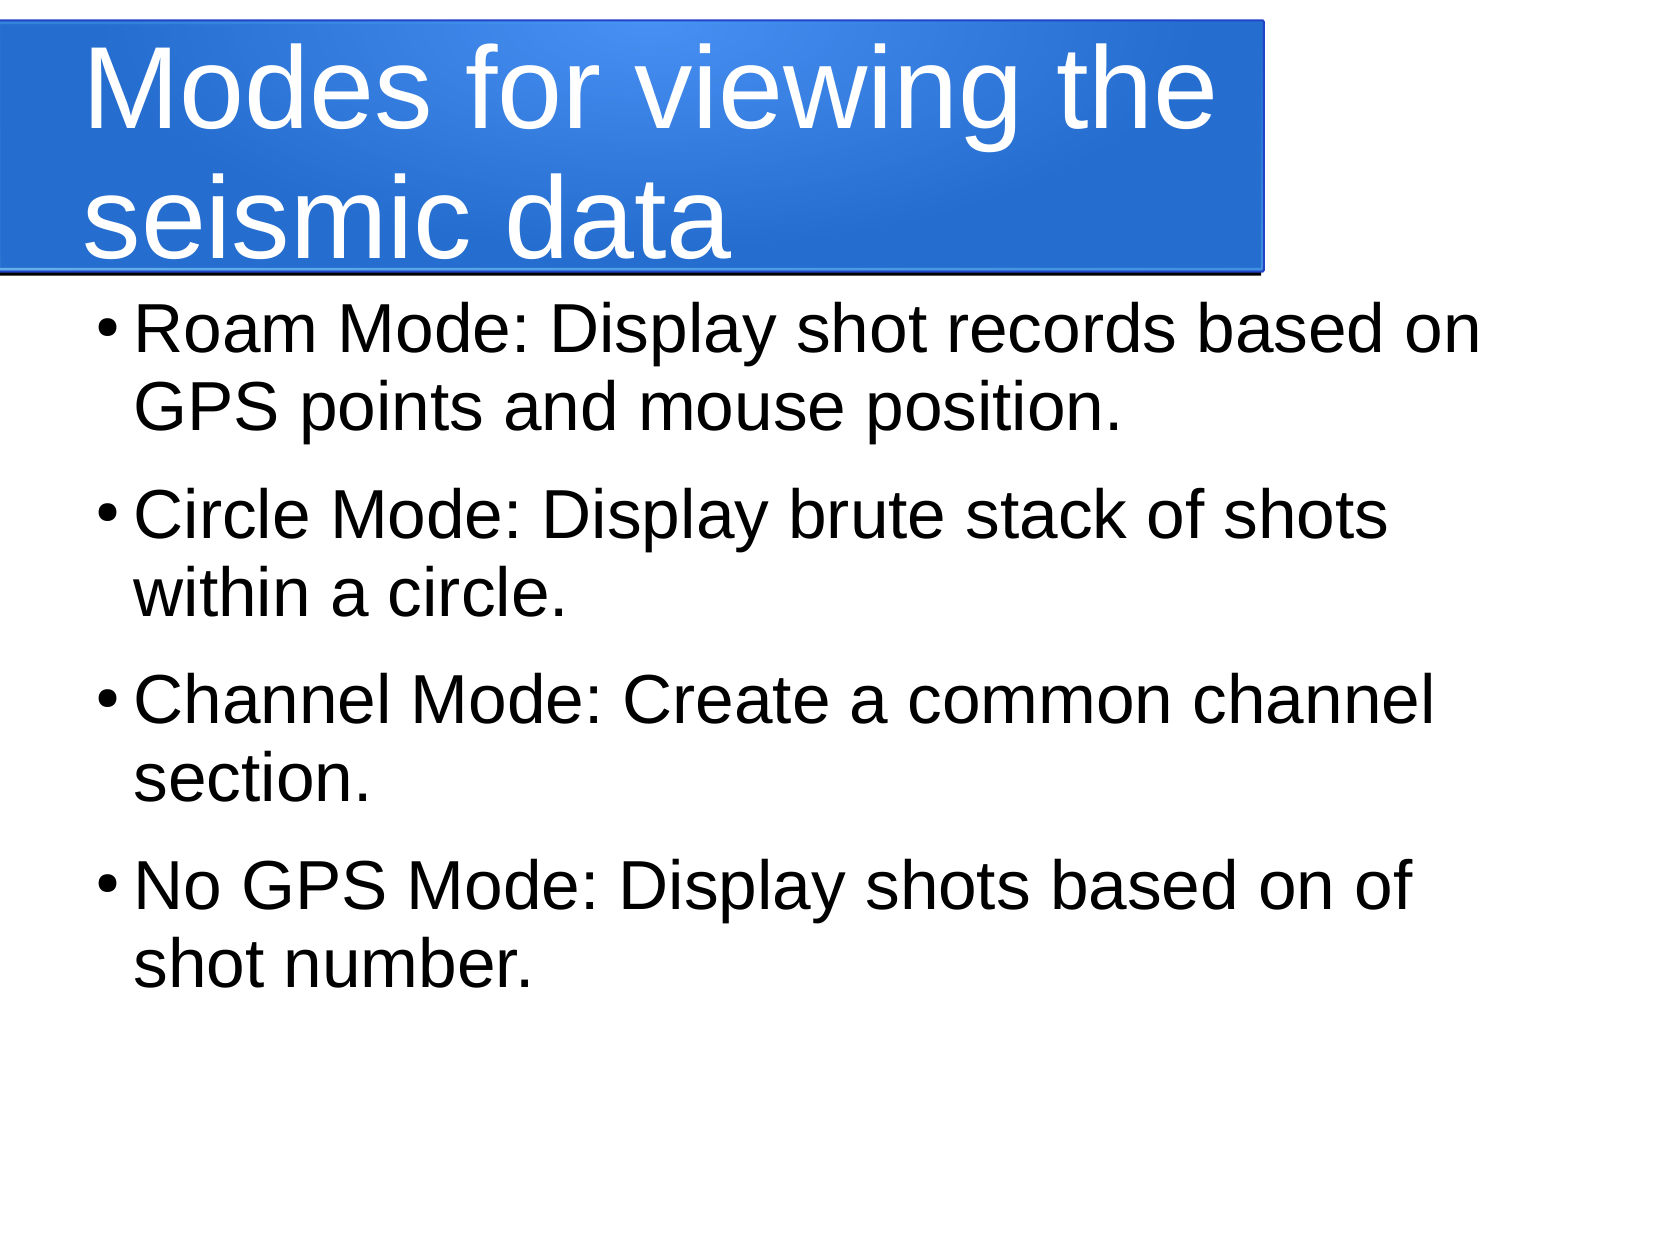

# Modes for viewing the seismic data
Roam Mode: Display shot records based on GPS points and mouse position.
Circle Mode: Display brute stack of shots within a circle.
Channel Mode: Create a common channel section.
No GPS Mode: Display shots based on of shot number.